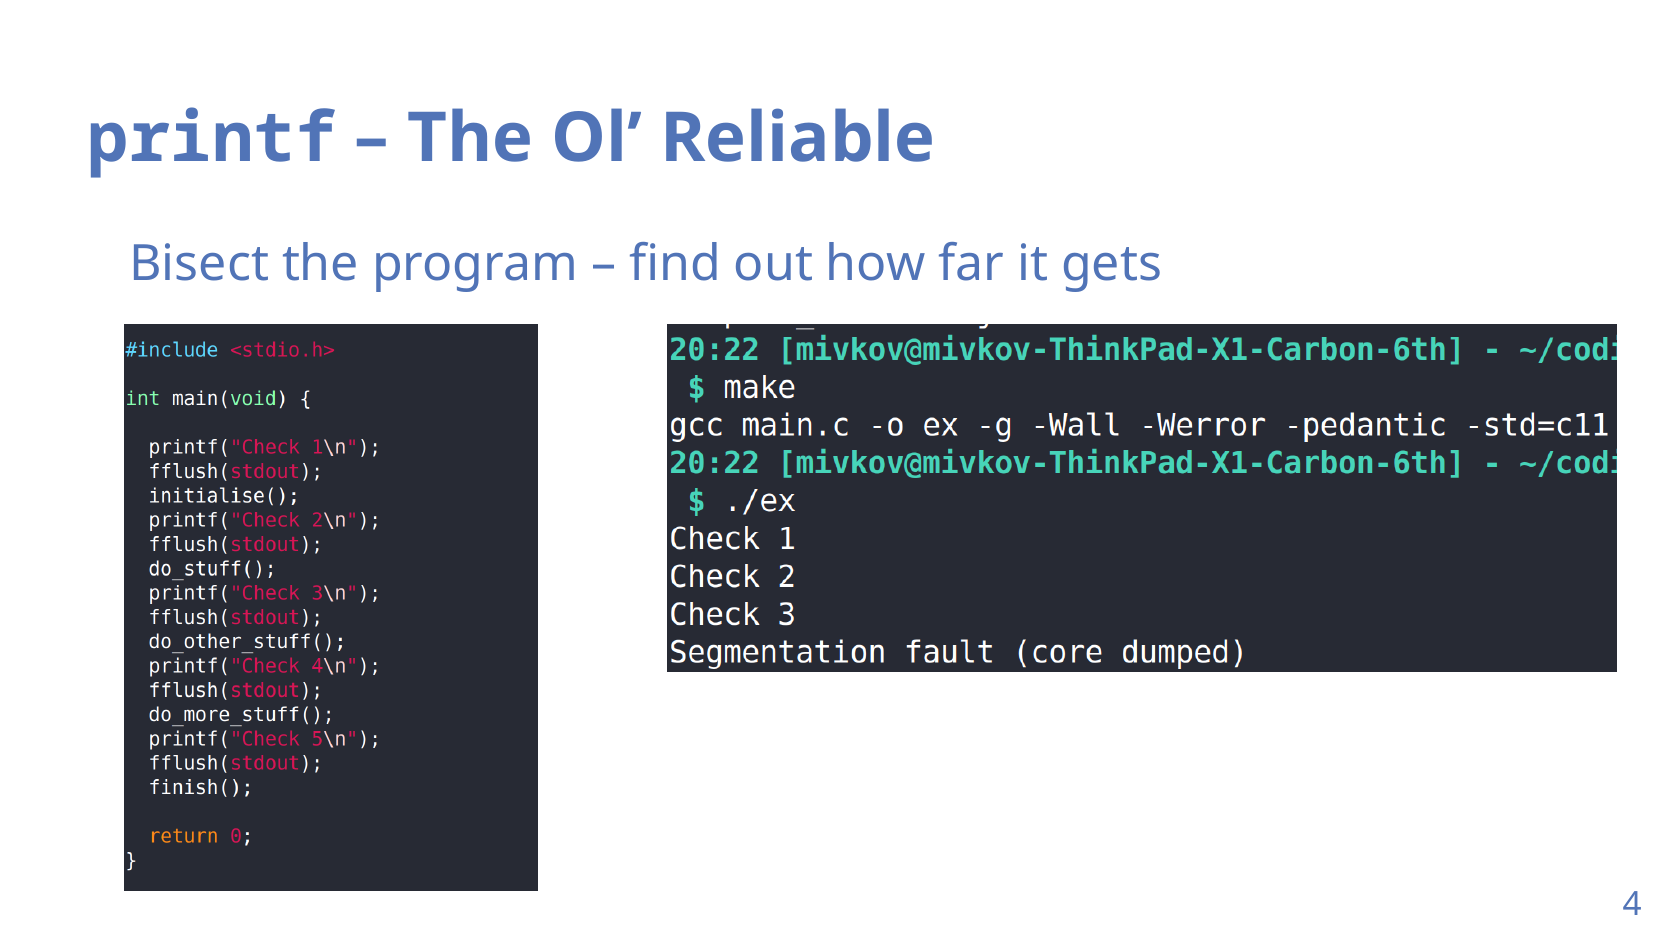

# printf – The Ol’ Reliable
Bisect the program – find out how far it gets
4